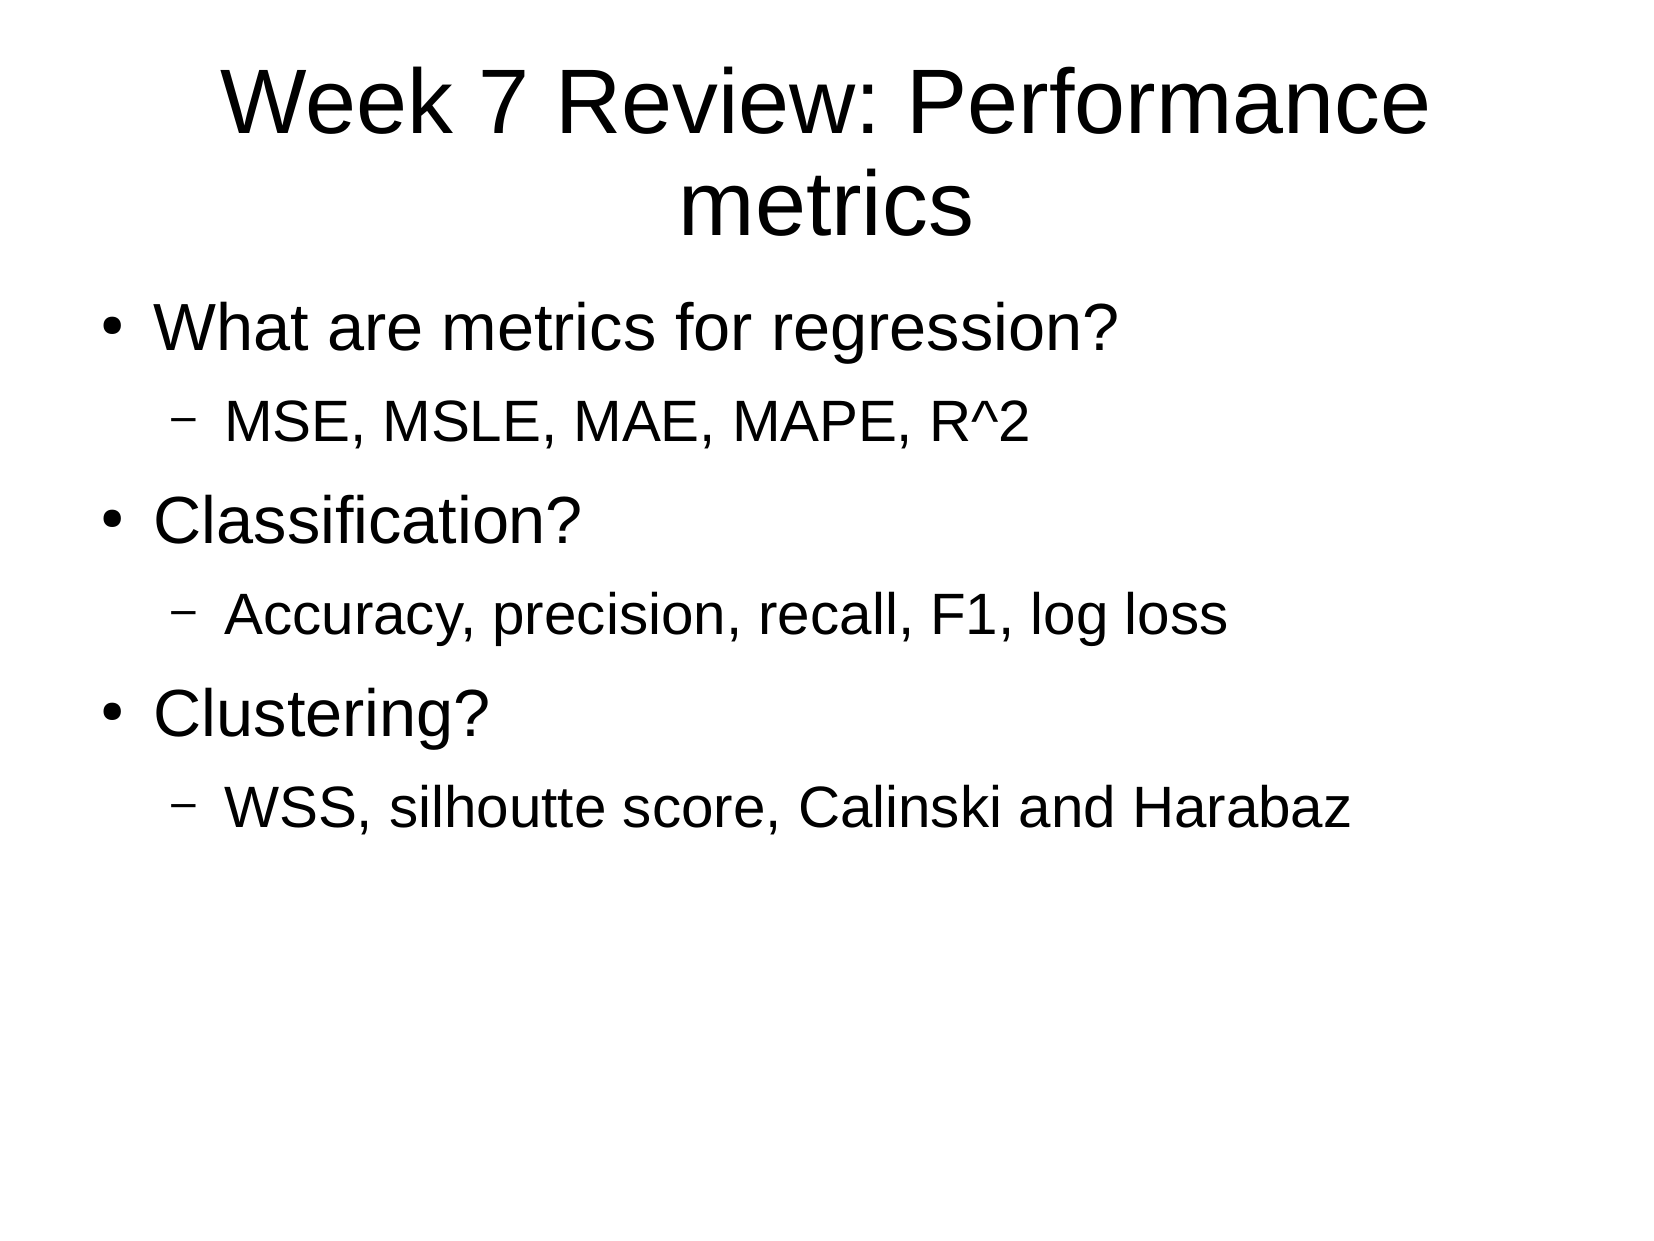

# Week 7 Review: Performance metrics
What are metrics for regression?
MSE, MSLE, MAE, MAPE, R^2
Classification?
Accuracy, precision, recall, F1, log loss
Clustering?
WSS, silhoutte score, Calinski and Harabaz